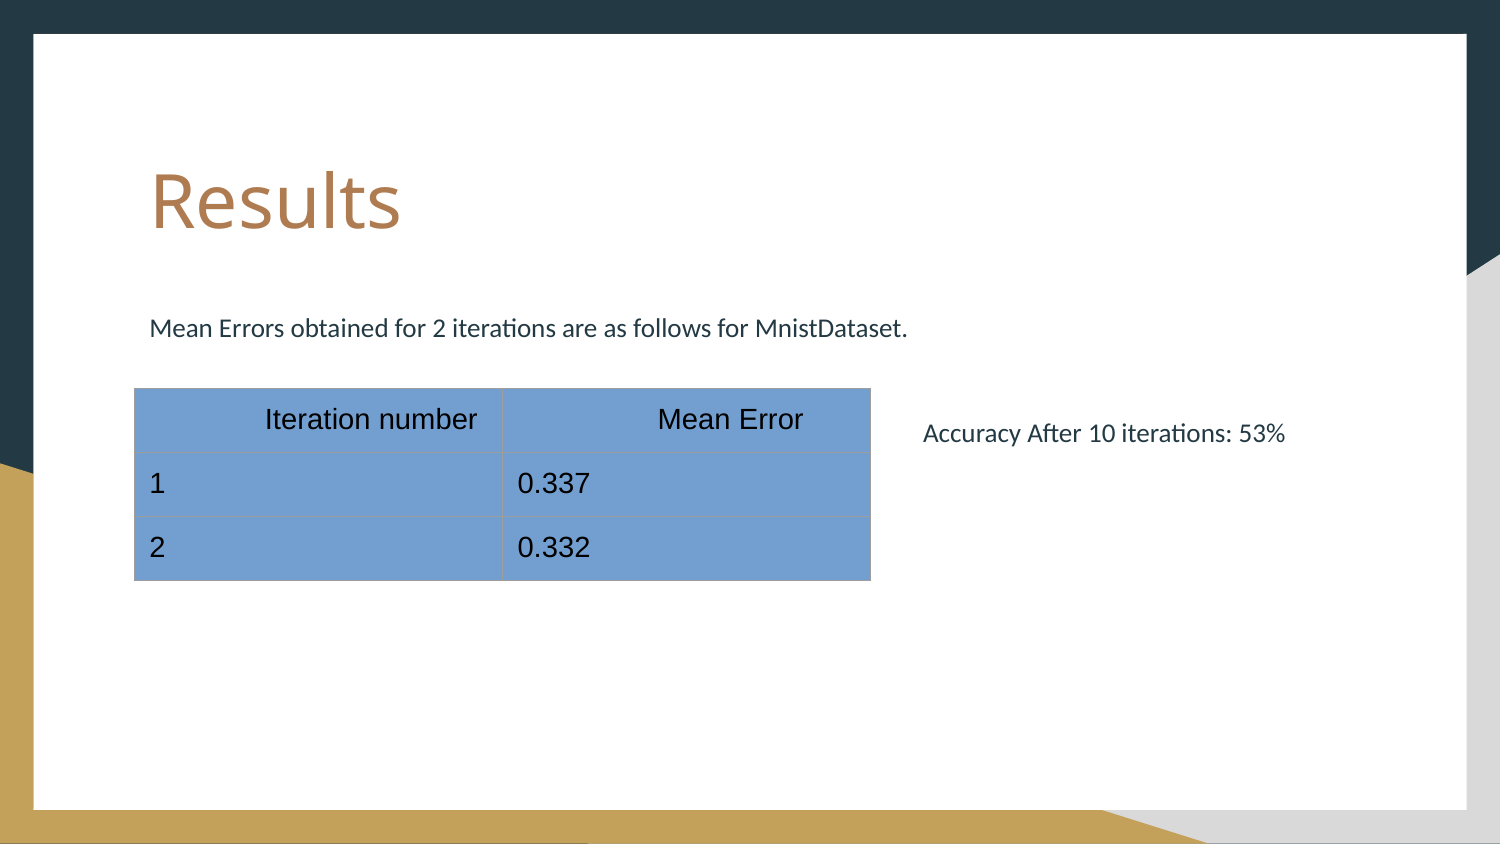

# Results
Mean Errors obtained for 2 iterations are as follows for MnistDataset.
| Iteration number | Mean Error |
| --- | --- |
| 1 | 0.337 |
| 2 | 0.332 |
Accuracy After 10 iterations: 53%